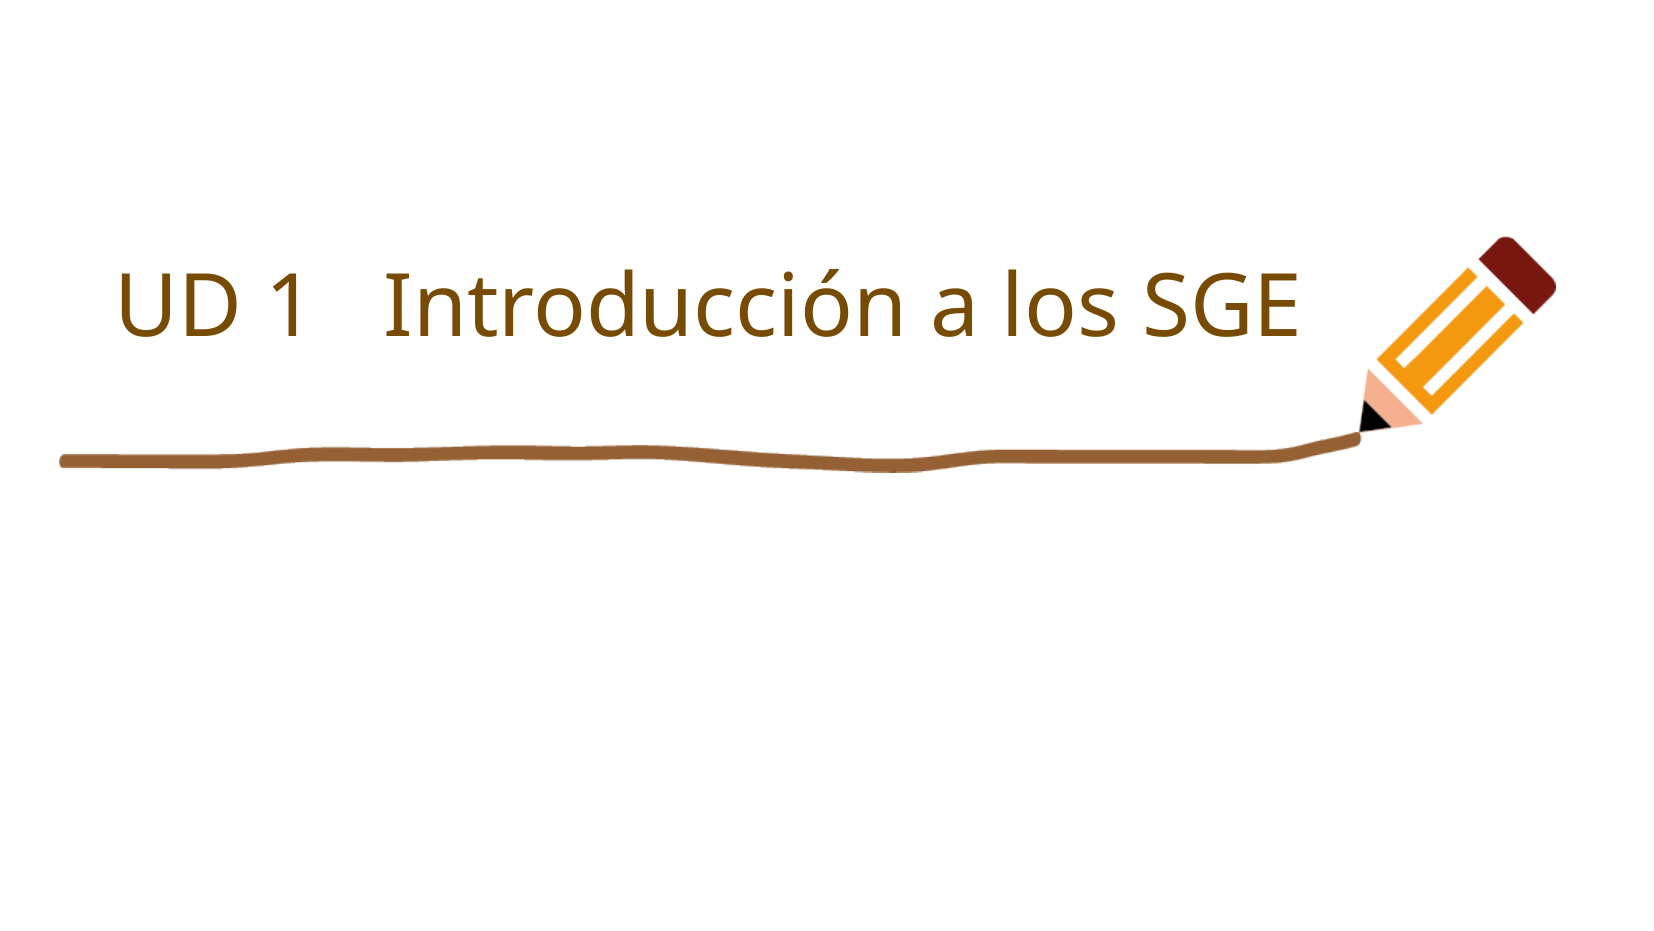

# UD 1 Introducción a los SGE